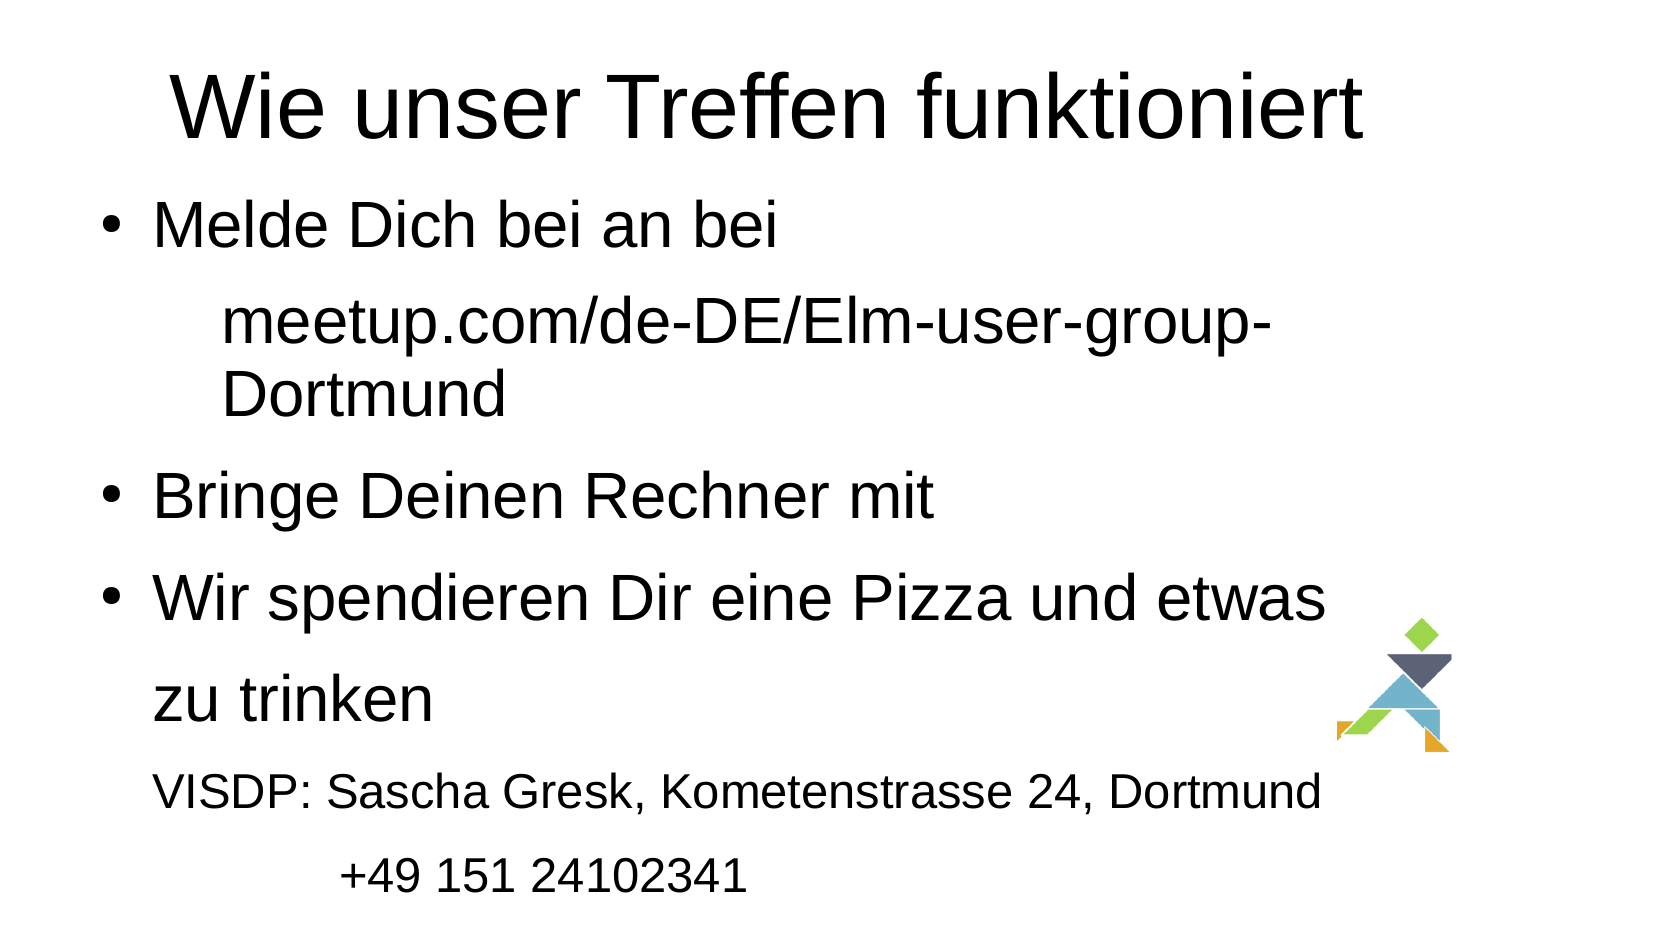

# Wie unser Treffen funktioniert
Melde Dich bei an bei
meetup.com/de-DE/Elm-user-group-Dortmund
Bringe Deinen Rechner mit
Wir spendieren Dir eine Pizza und etwas
zu trinken
VISDP: Sascha Gresk, Kometenstrasse 24, Dortmund
 +49 151 24102341